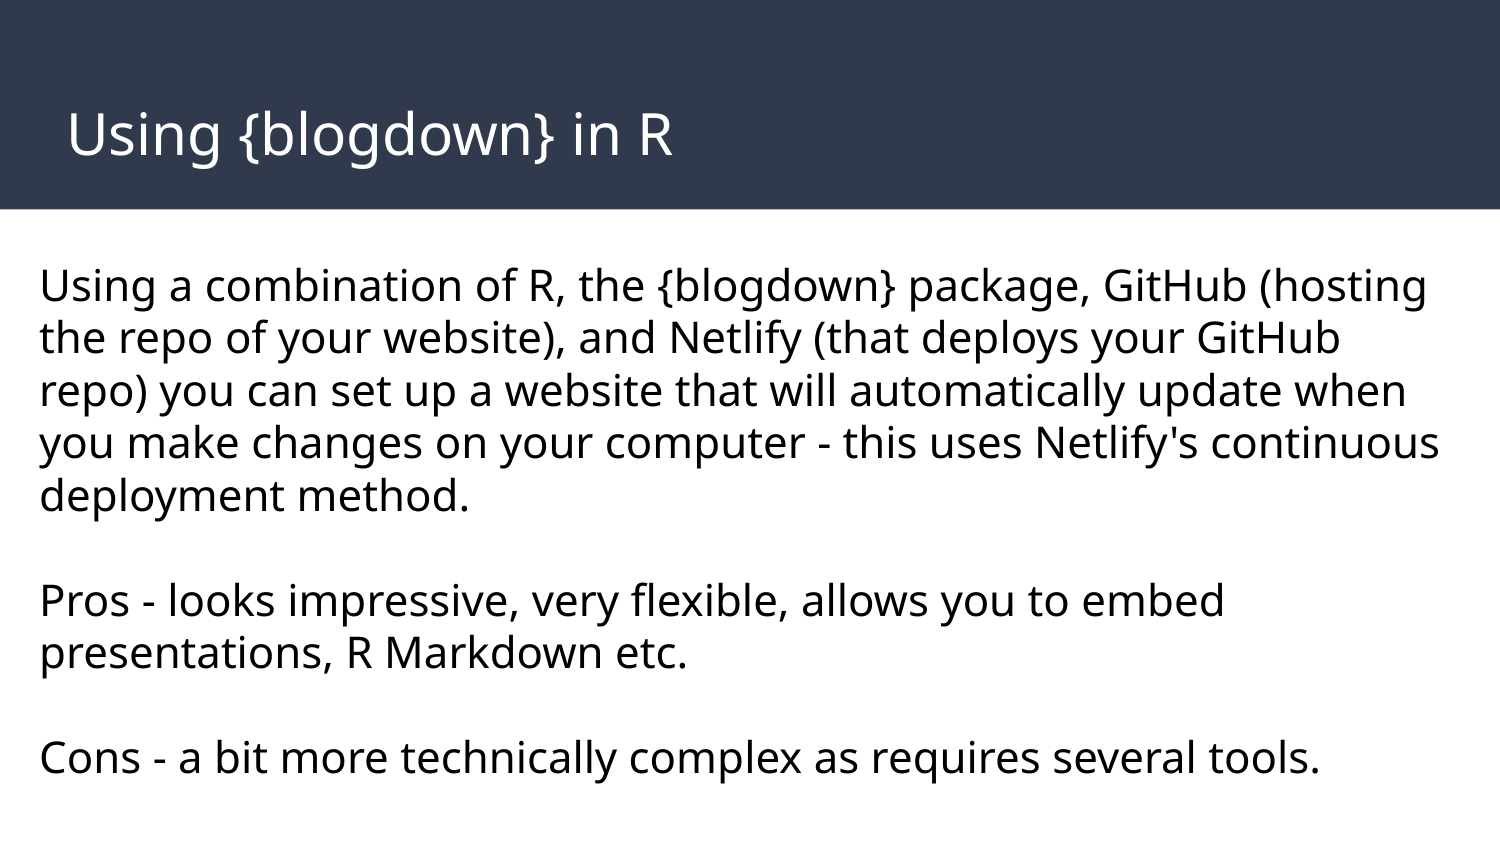

# Using {blogdown} in R
Using a combination of R, the {blogdown} package, GitHub (hosting the repo of your website), and Netlify (that deploys your GitHub repo) you can set up a website that will automatically update when you make changes on your computer - this uses Netlify's continuous deployment method.
Pros - looks impressive, very flexible, allows you to embed presentations, R Markdown etc.
Cons - a bit more technically complex as requires several tools.